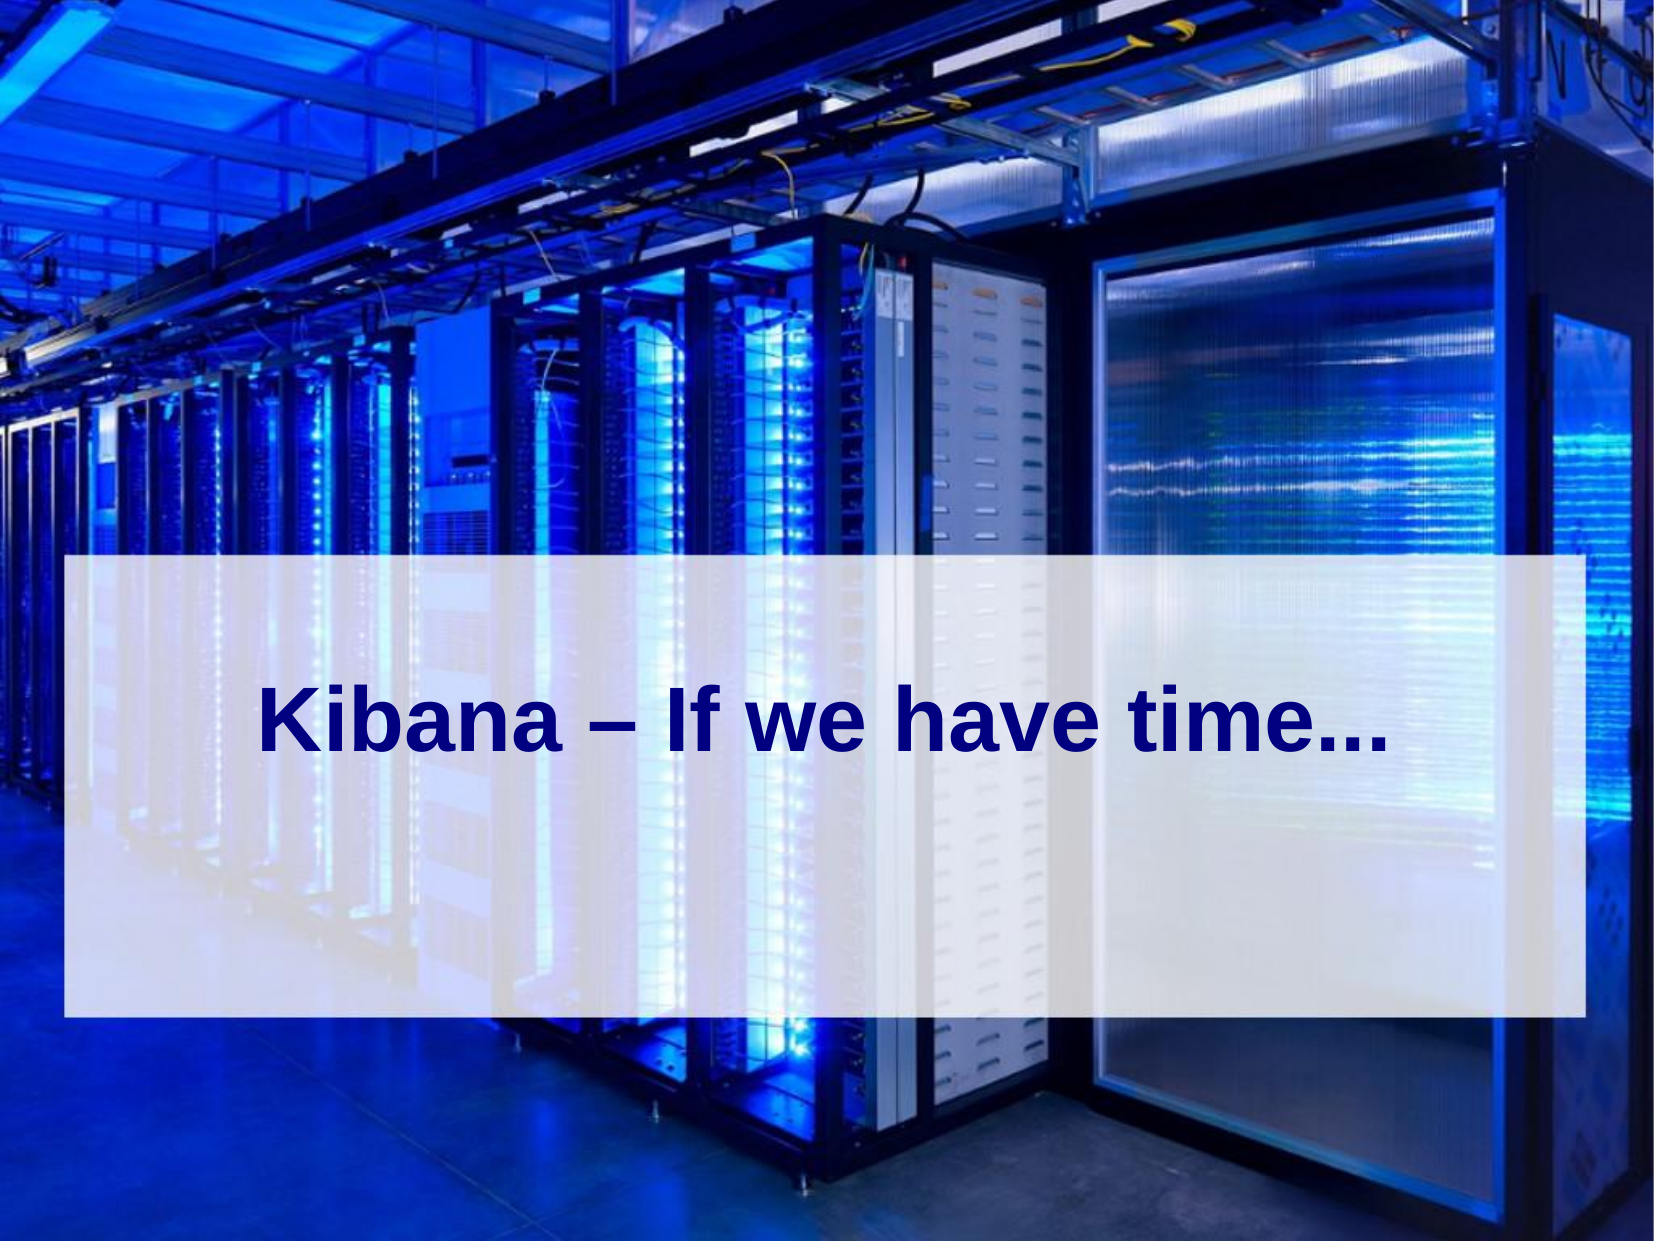

# Kibana – If we have time...